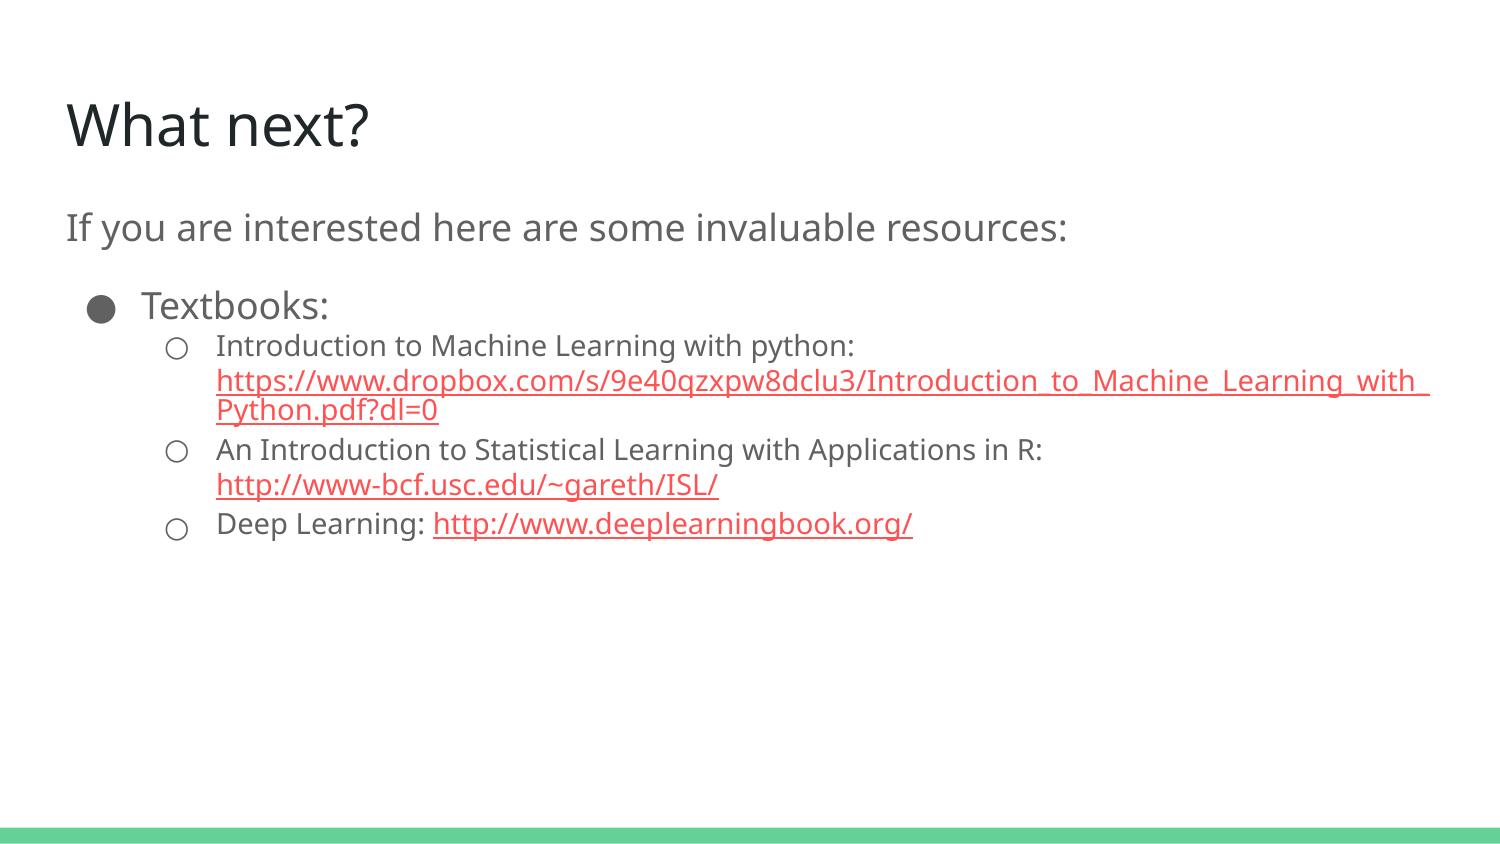

# What next?
If you are interested here are some invaluable resources:
Textbooks:
Introduction to Machine Learning with python: https://www.dropbox.com/s/9e40qzxpw8dclu3/Introduction_to_Machine_Learning_with_Python.pdf?dl=0
An Introduction to Statistical Learning with Applications in R: http://www-bcf.usc.edu/~gareth/ISL/
Deep Learning: http://www.deeplearningbook.org/